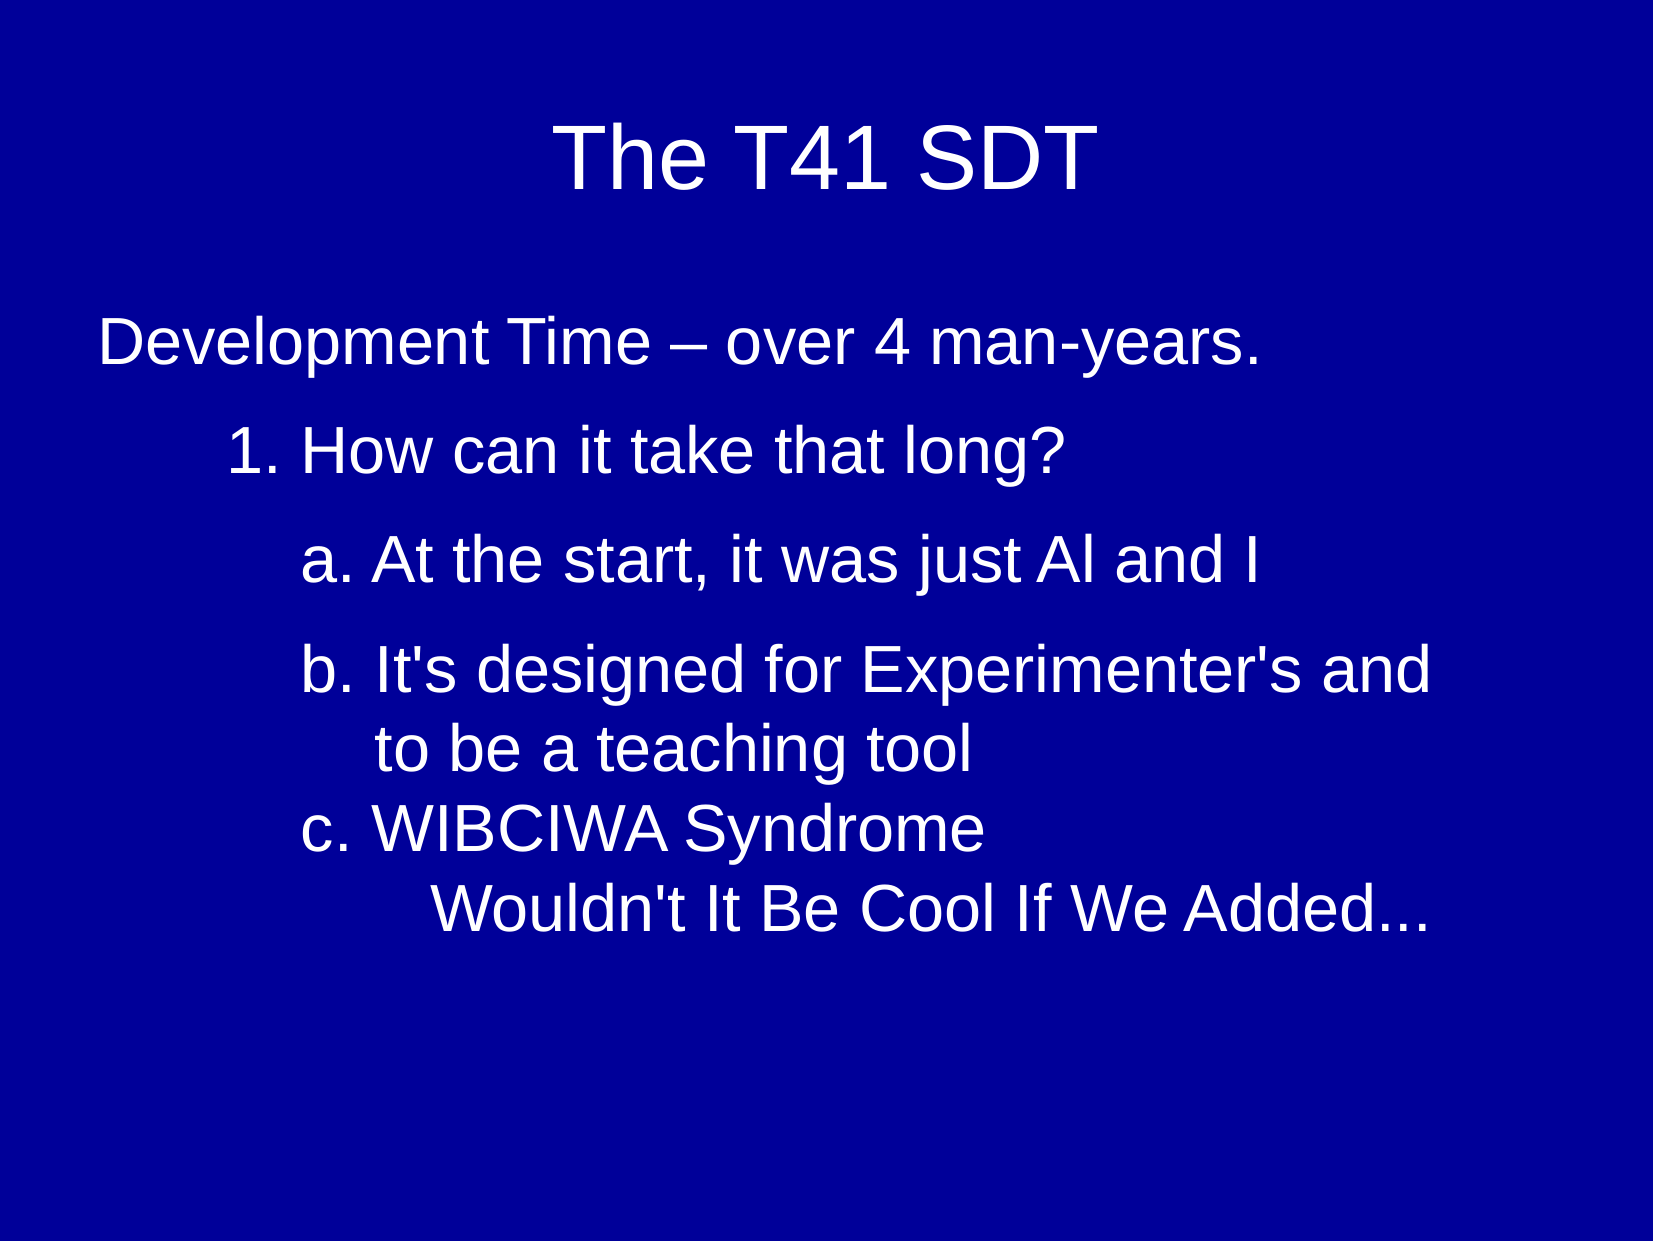

The T41 SDT
Development Time – over 4 man-years.
 1. How can it take that long?
 a. At the start, it was just Al and I
 b. It's designed for Experimenter's and
 to be a teaching tool
 c. WIBCIWA Syndrome
 Wouldn't It Be Cool If We Added...